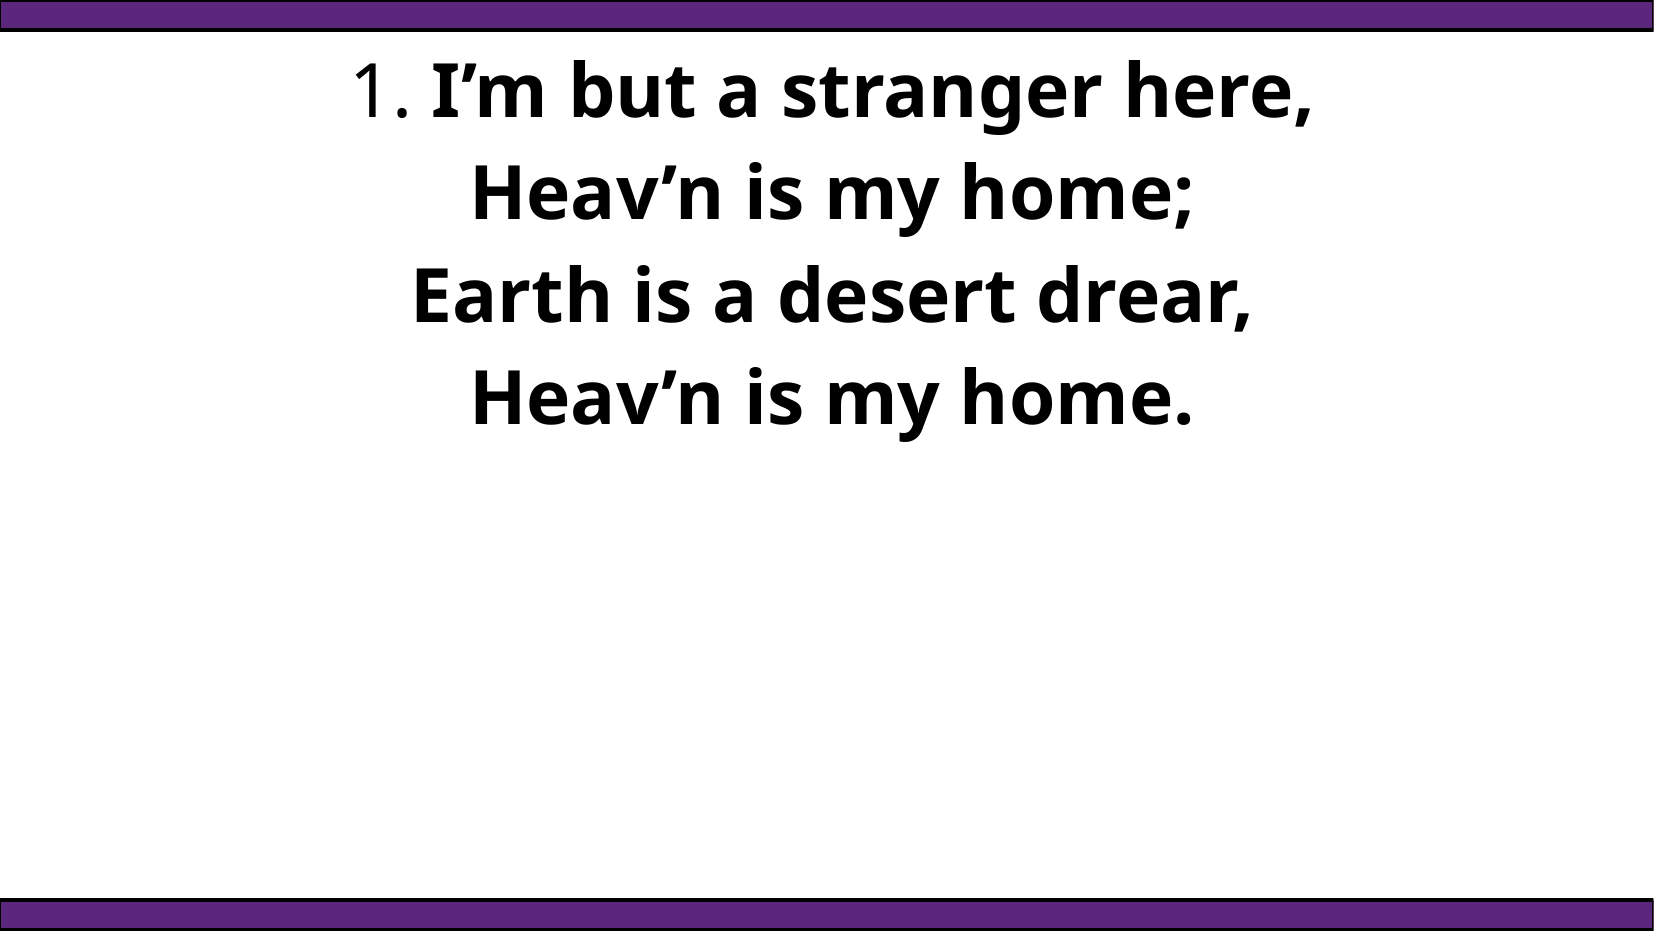

1. I’m but a stranger here,
Heav’n is my home;
Earth is a desert drear,
Heav’n is my home.